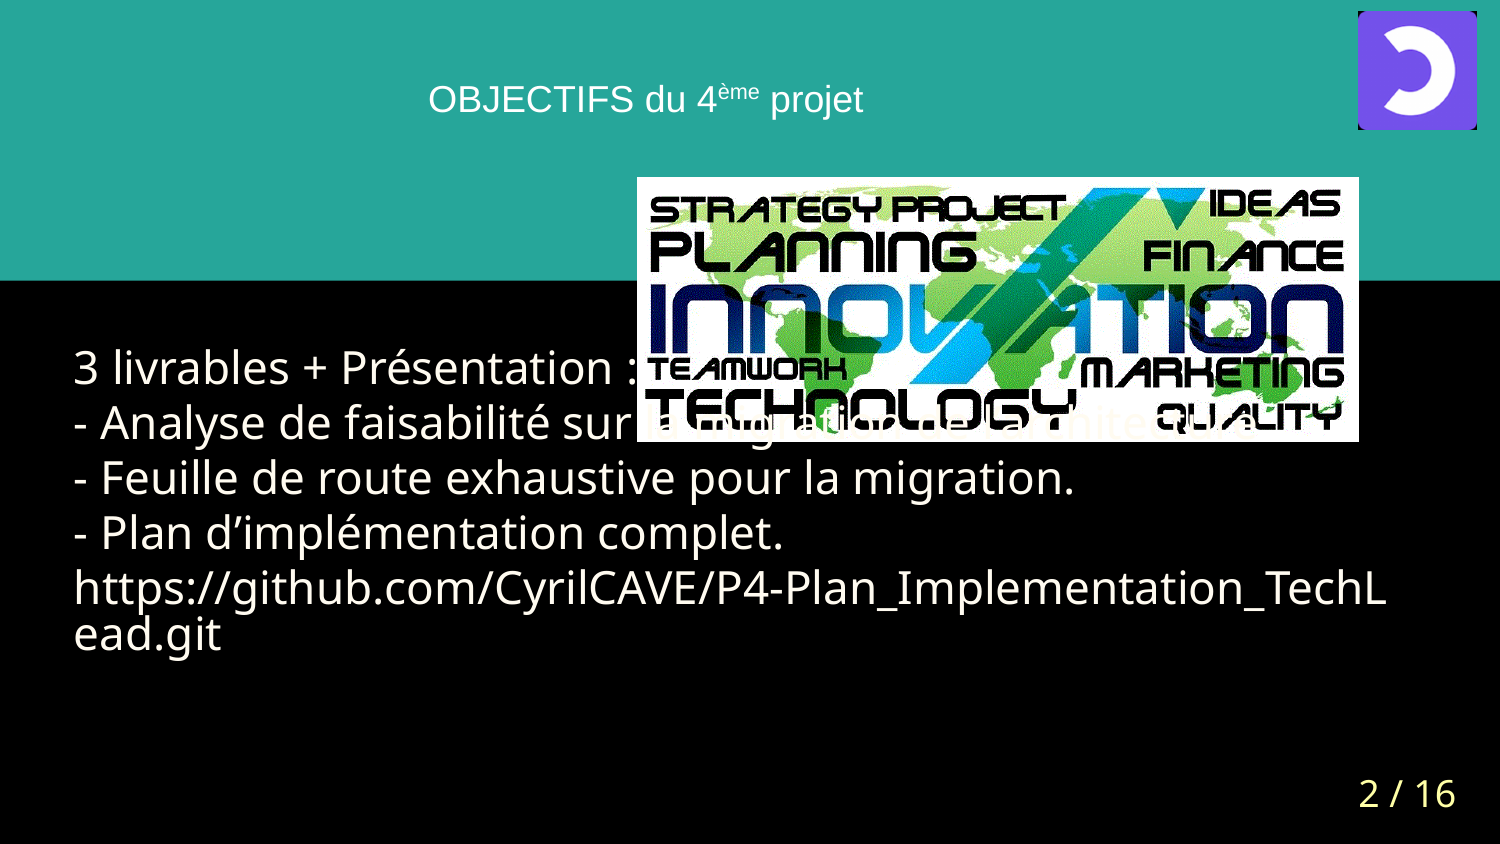

OBJECTIFS du 4ème projet
# 3 livrables + Présentation : - Analyse de faisabilité sur la migration de l’architecture - Feuille de route exhaustive pour la migration. - Plan d’implémentation complet. https://github.com/CyrilCAVE/P4-Plan_Implementation_TechLead.git